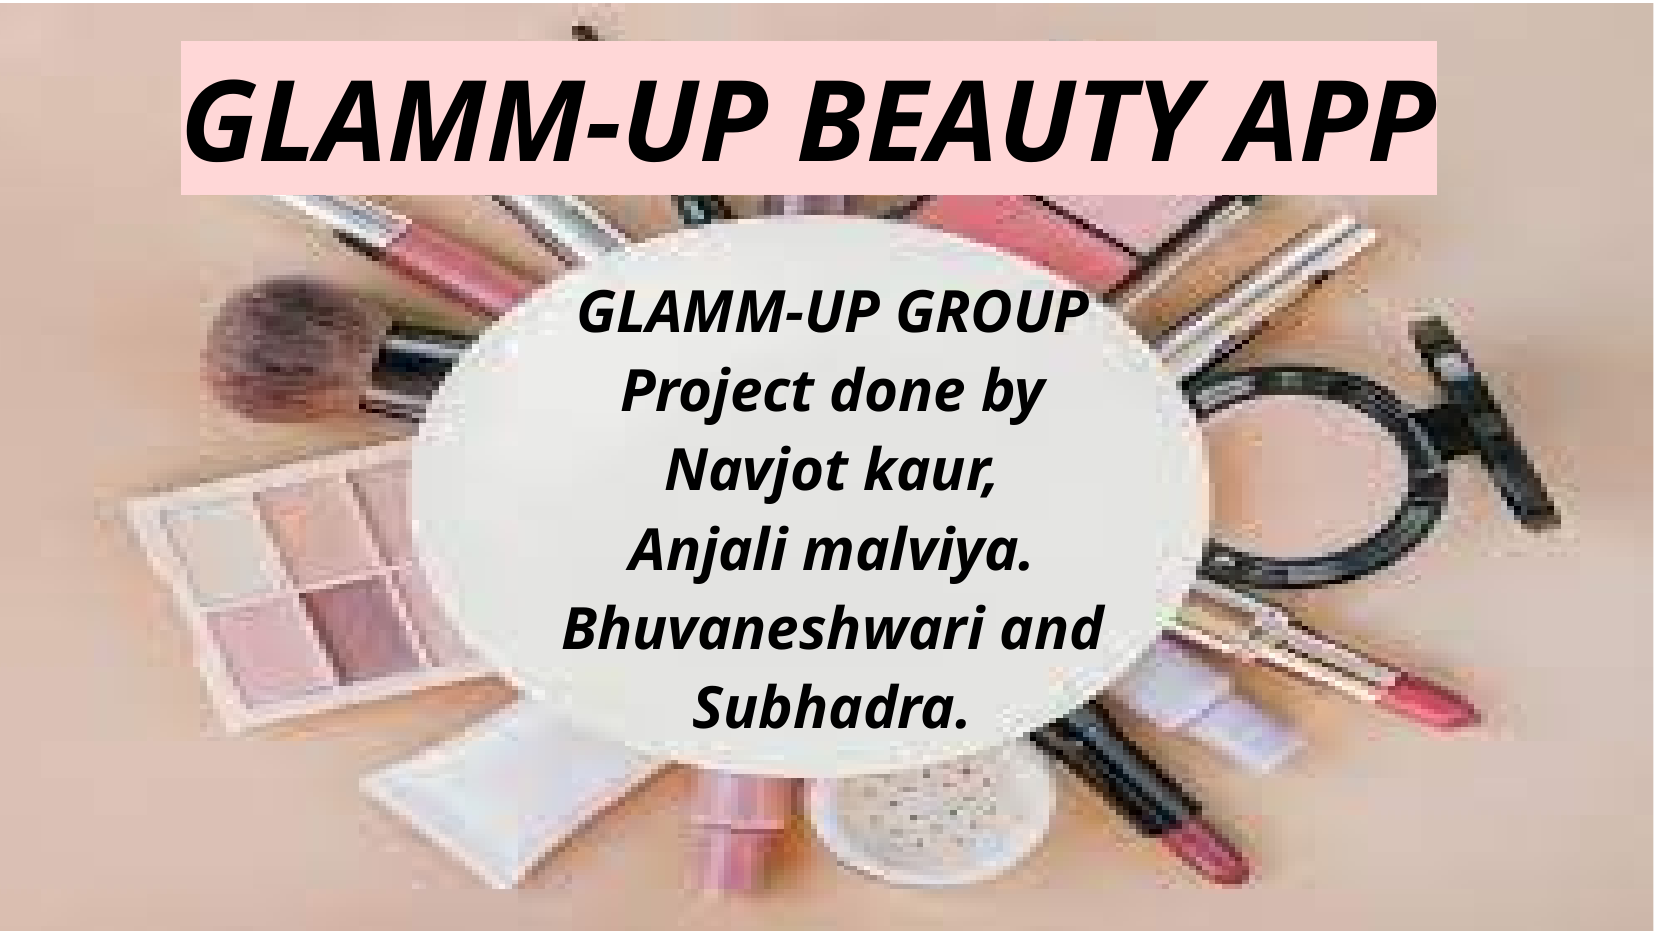

GLAMM-UP BEAUTY APP
GLAMM-UP GROUP
Project done by
Navjot kaur,
Anjali malviya.
Bhuvaneshwari and
Subhadra.
#